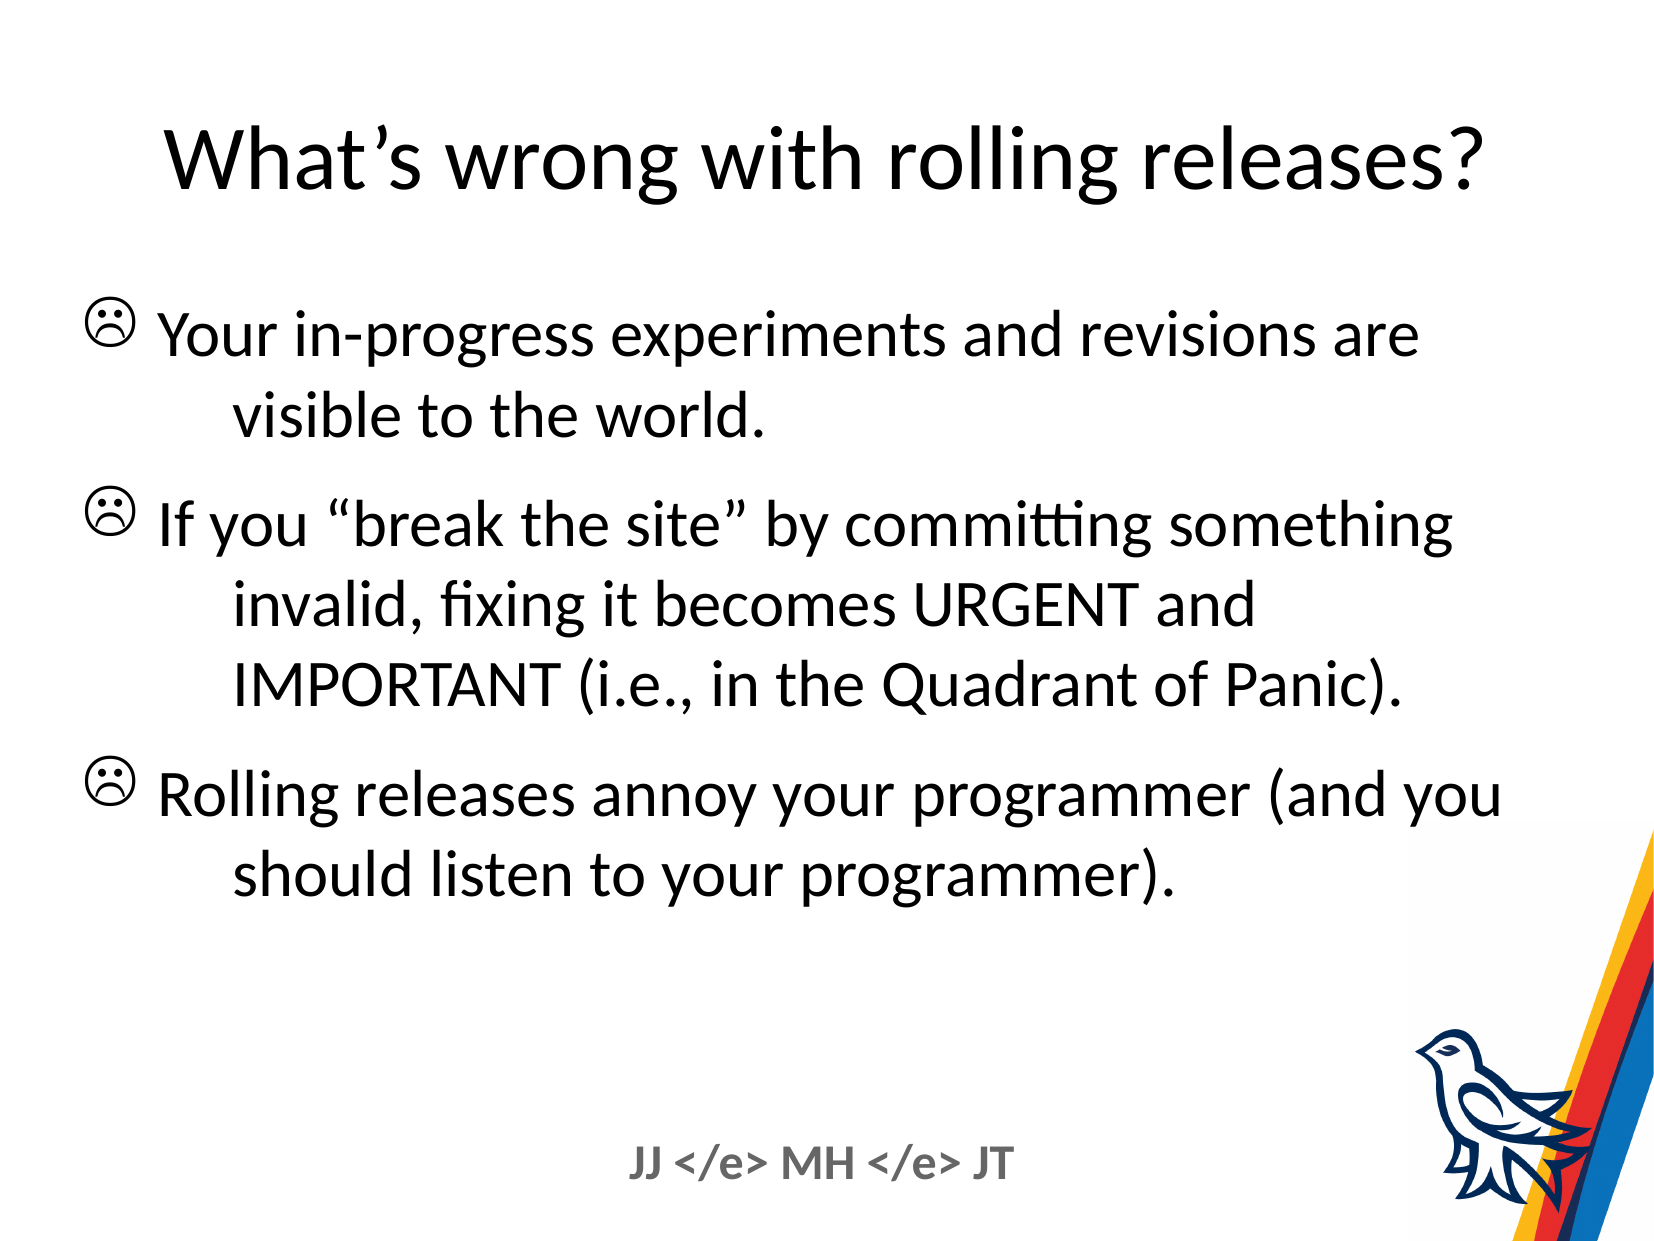

# What’s wrong with rolling releases?
Your in-progress experiments and revisions are visible to the world.
If you “break the site” by committing something invalid, fixing it becomes URGENT and IMPORTANT (i.e., in the Quadrant of Panic).
Rolling releases annoy your programmer (and you should listen to your programmer).
JJ </e> MH </e> JT